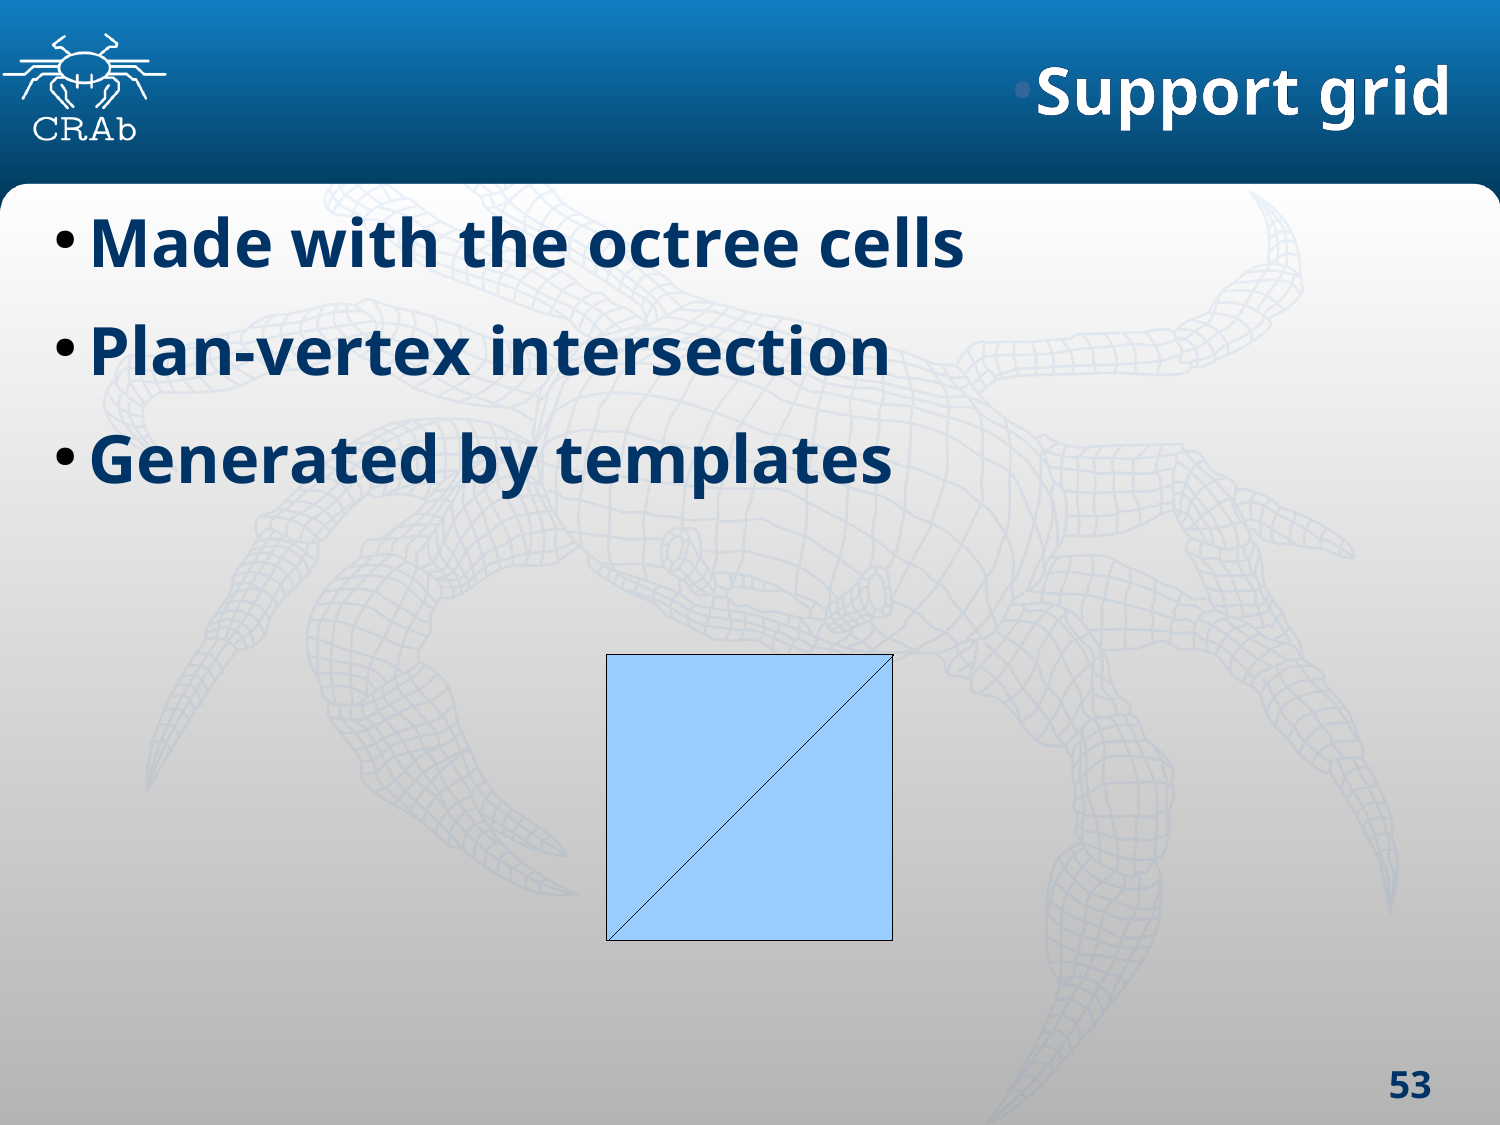

# Support grid
Made with the octree cells
Plan-vertex intersection
Generated by templates